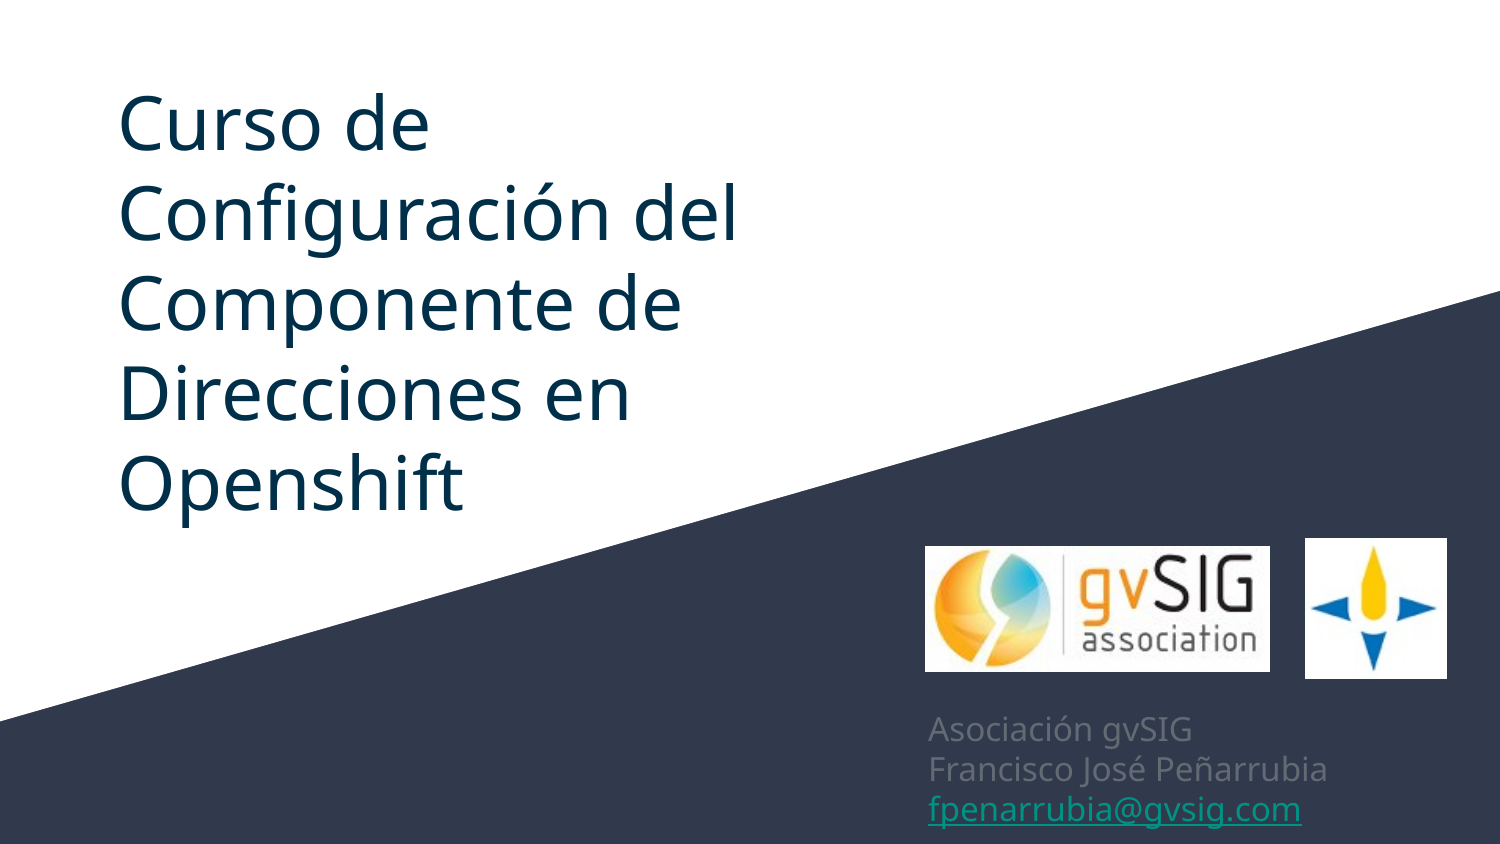

# Curso de Configuración del Componente de Direcciones en Openshift
Asociación gvSIG
Francisco José Peñarrubia fpenarrubia@gvsig.com